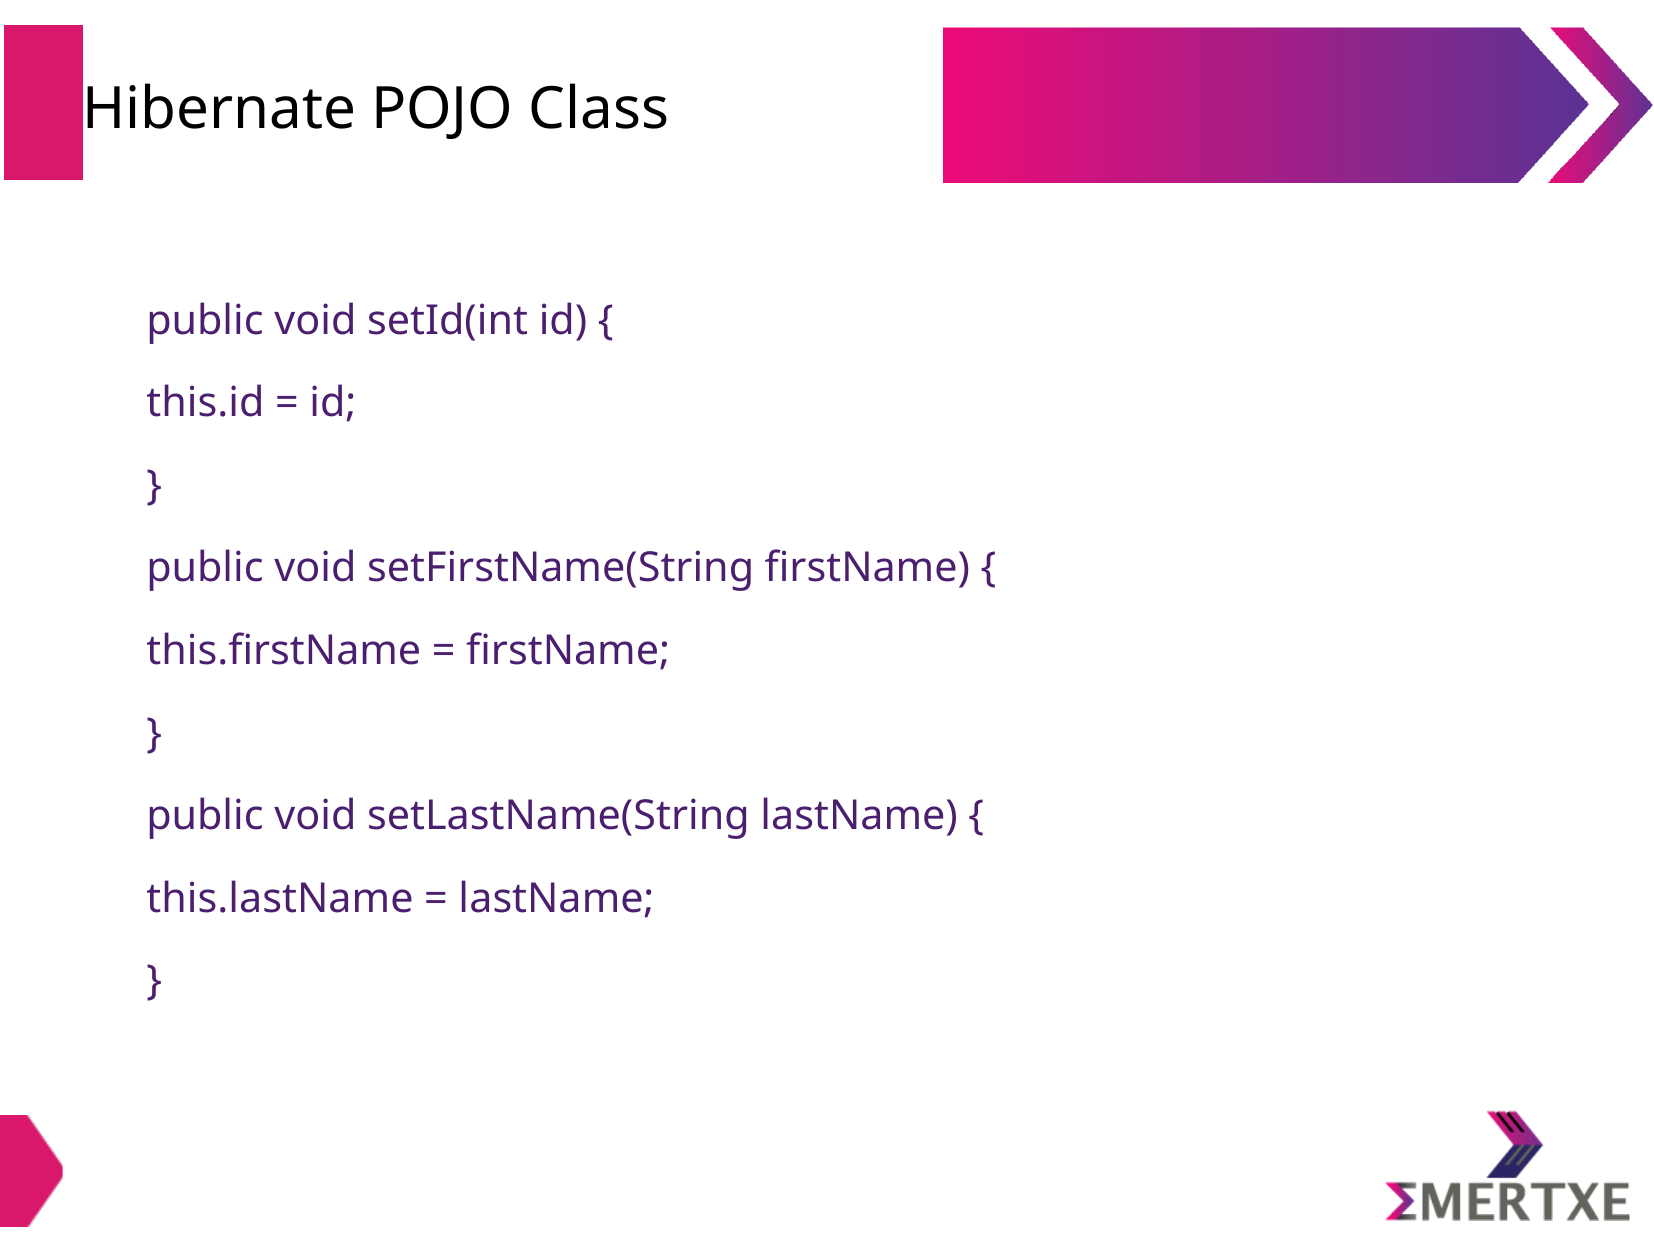

# Hibernate POJO Class
public void setId(int id) {
this.id = id;
}
public void setFirstName(String firstName) {
this.firstName = firstName;
}
public void setLastName(String lastName) {
this.lastName = lastName;
}